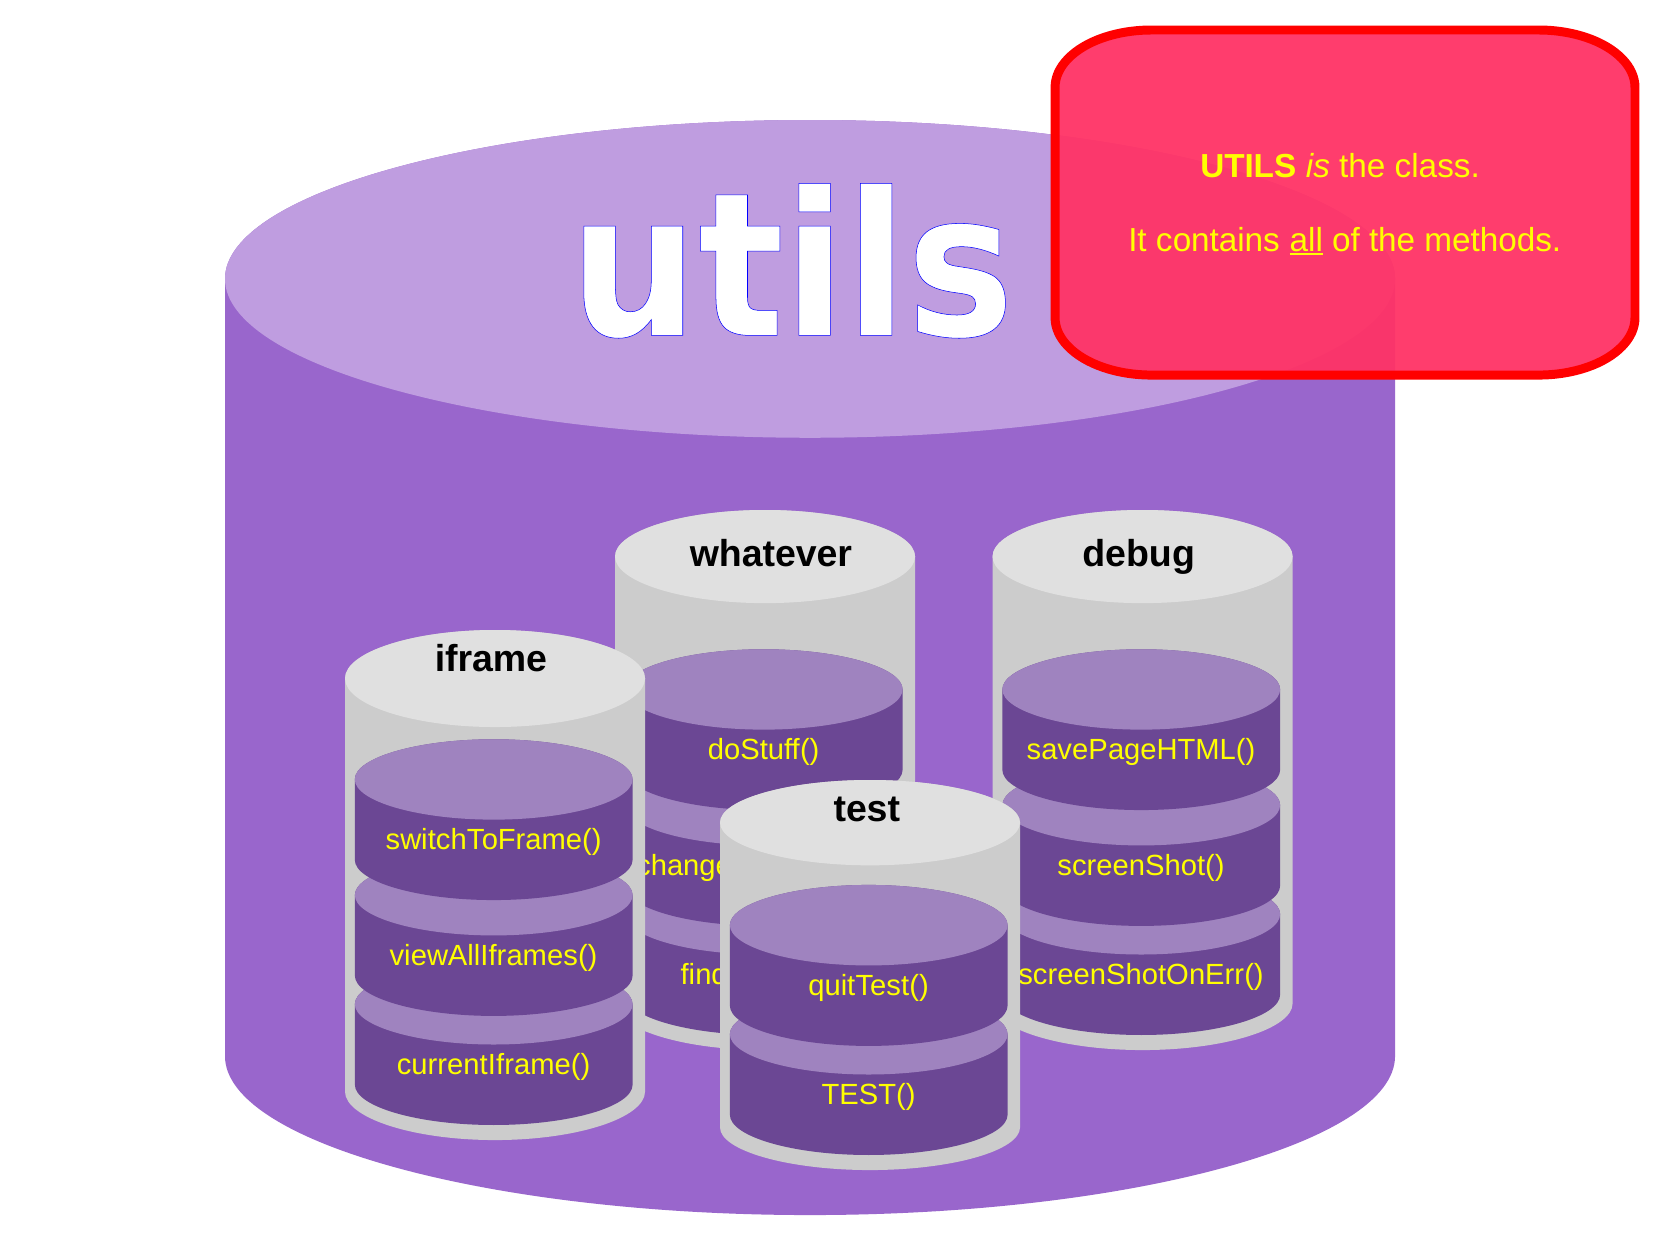

UTILS is the class.
It contains all of the methods.
utils
whatever
doStuff()
changeSomething()
findAWotsit()
debug
savePageHTML()
screenShot()
screenShotOnErr()
iframe
switchToFrame()
viewAllIframes()
currentIframe()
test
quitTest()
TEST()